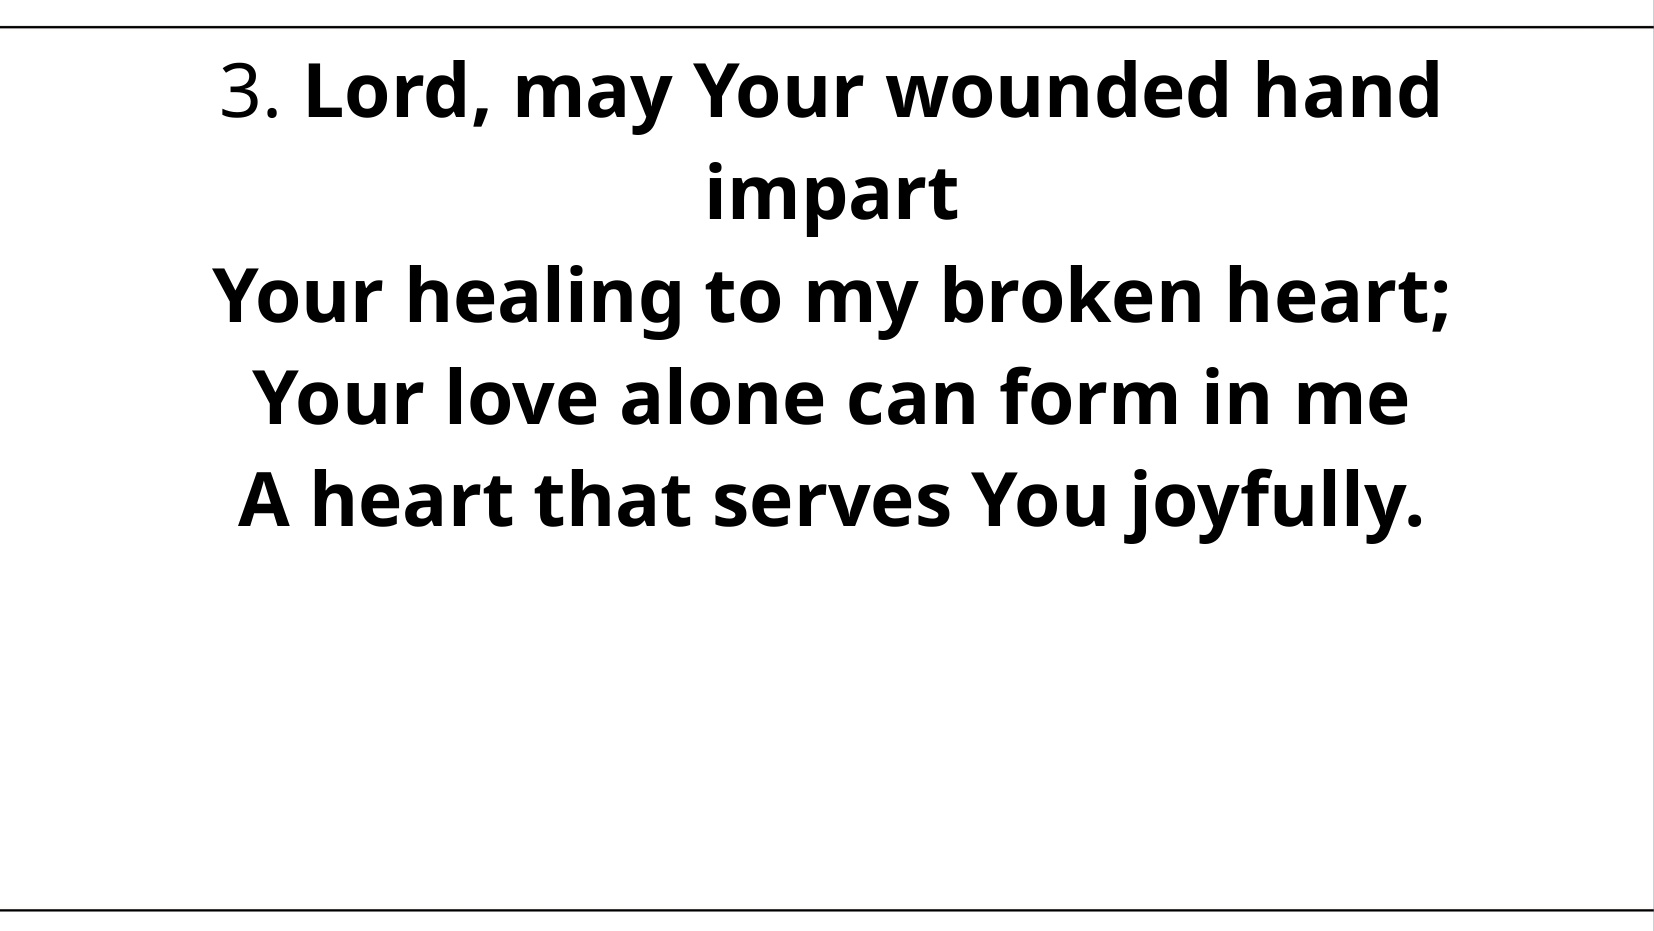

3. Lord, may Your wounded hand impart
Your healing to my broken heart;
Your love alone can form in me
A heart that serves You joyfully.